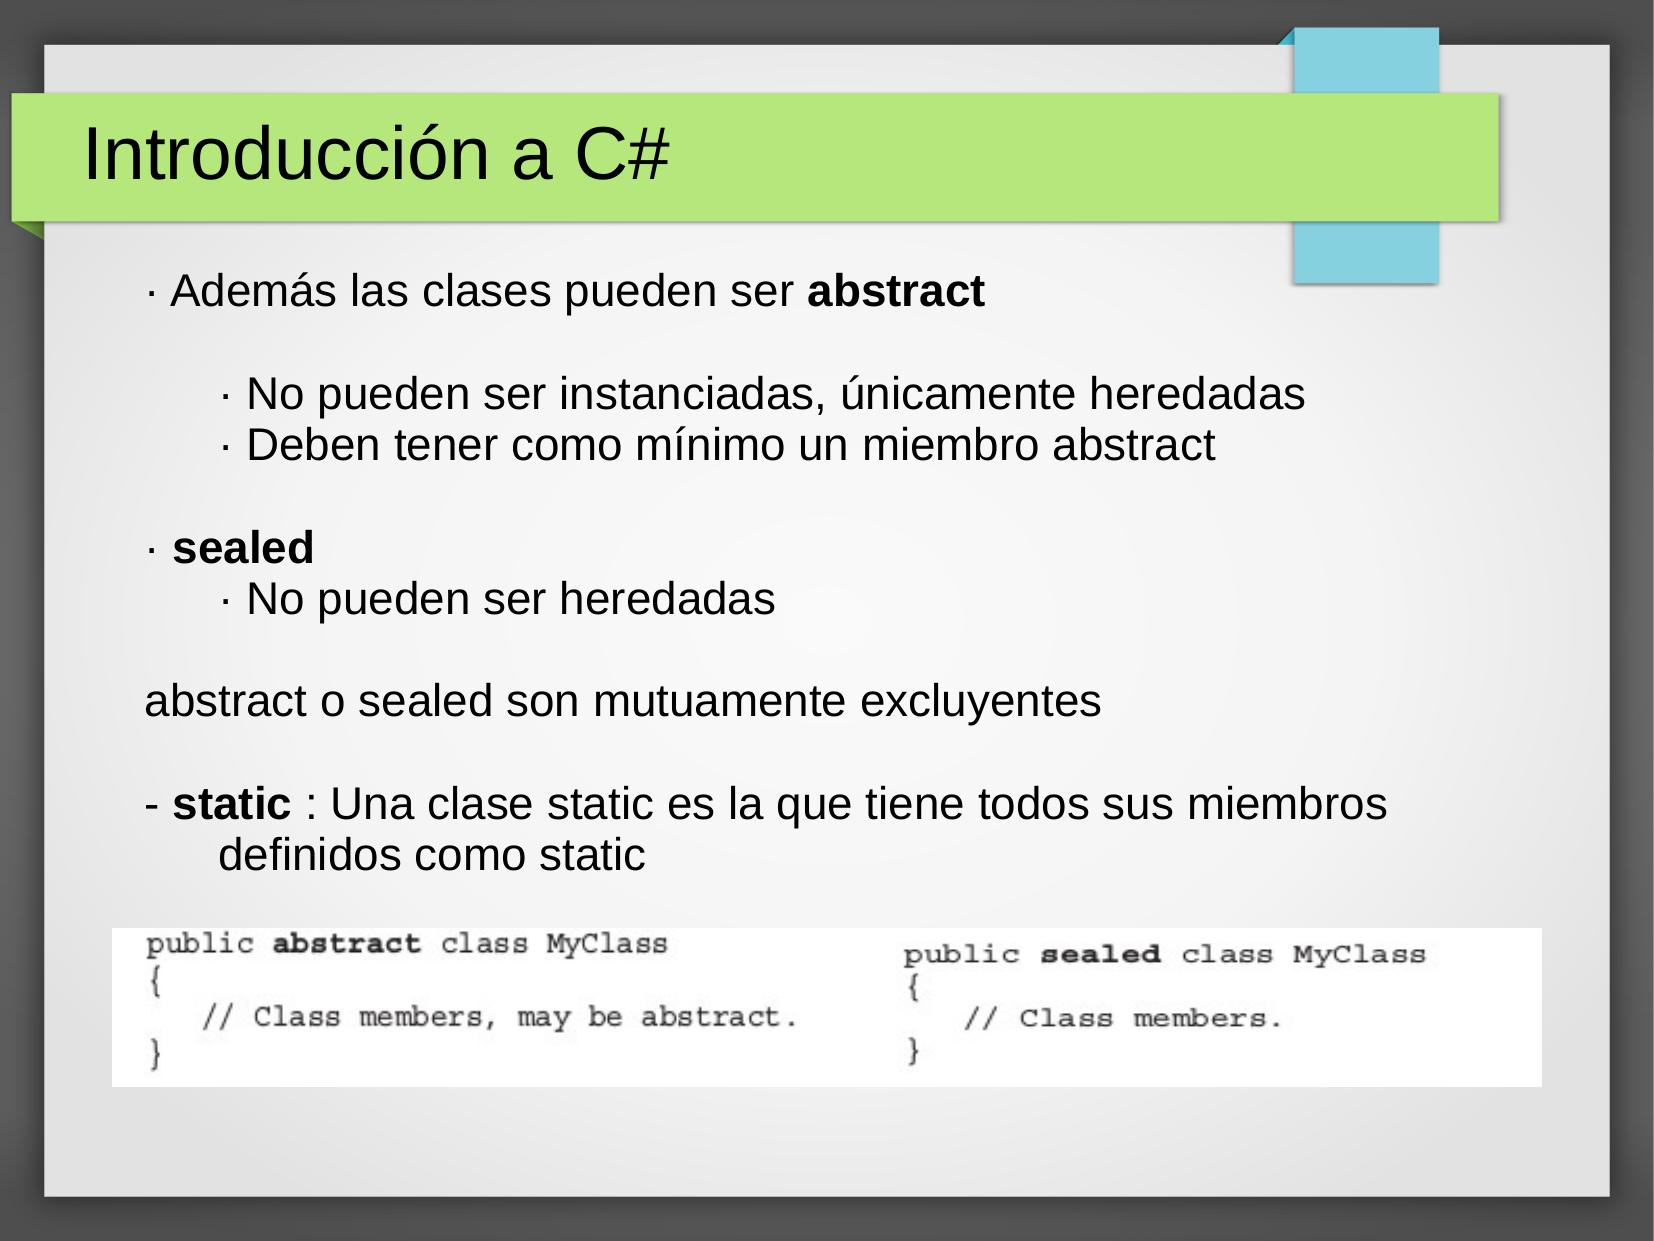

# Introducción a C#
	· Además las clases pueden ser abstract
		· No pueden ser instanciadas, únicamente heredadas
		· Deben tener como mínimo un miembro abstract
	· sealed
		· No pueden ser heredadas
	abstract o sealed son mutuamente excluyentes
	- static : Una clase static es la que tiene todos sus miembros 				definidos como static